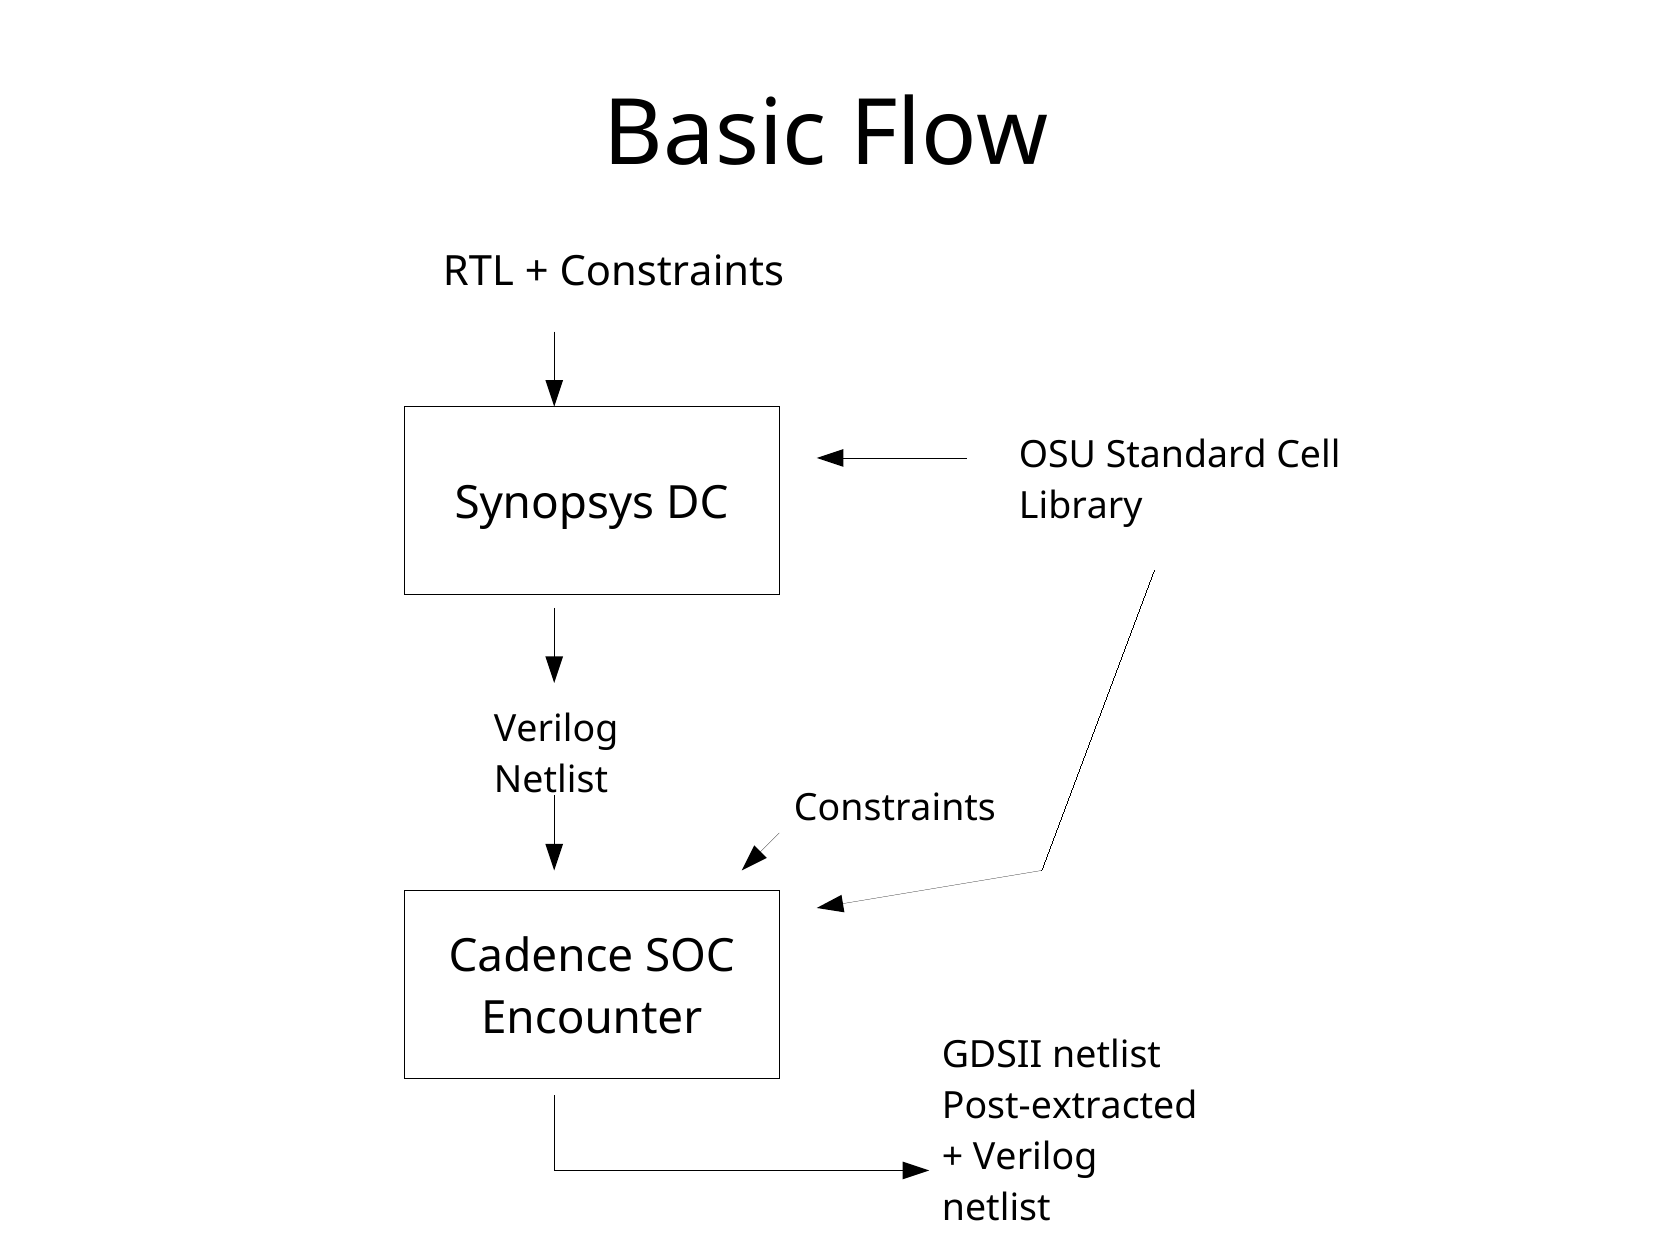

# Basic Flow
RTL + Constraints
Synopsys DC
OSU Standard Cell
Library
Verilog Netlist
Constraints
Cadence SOC
Encounter
GDSII netlist
Post-extracted + Verilog netlist